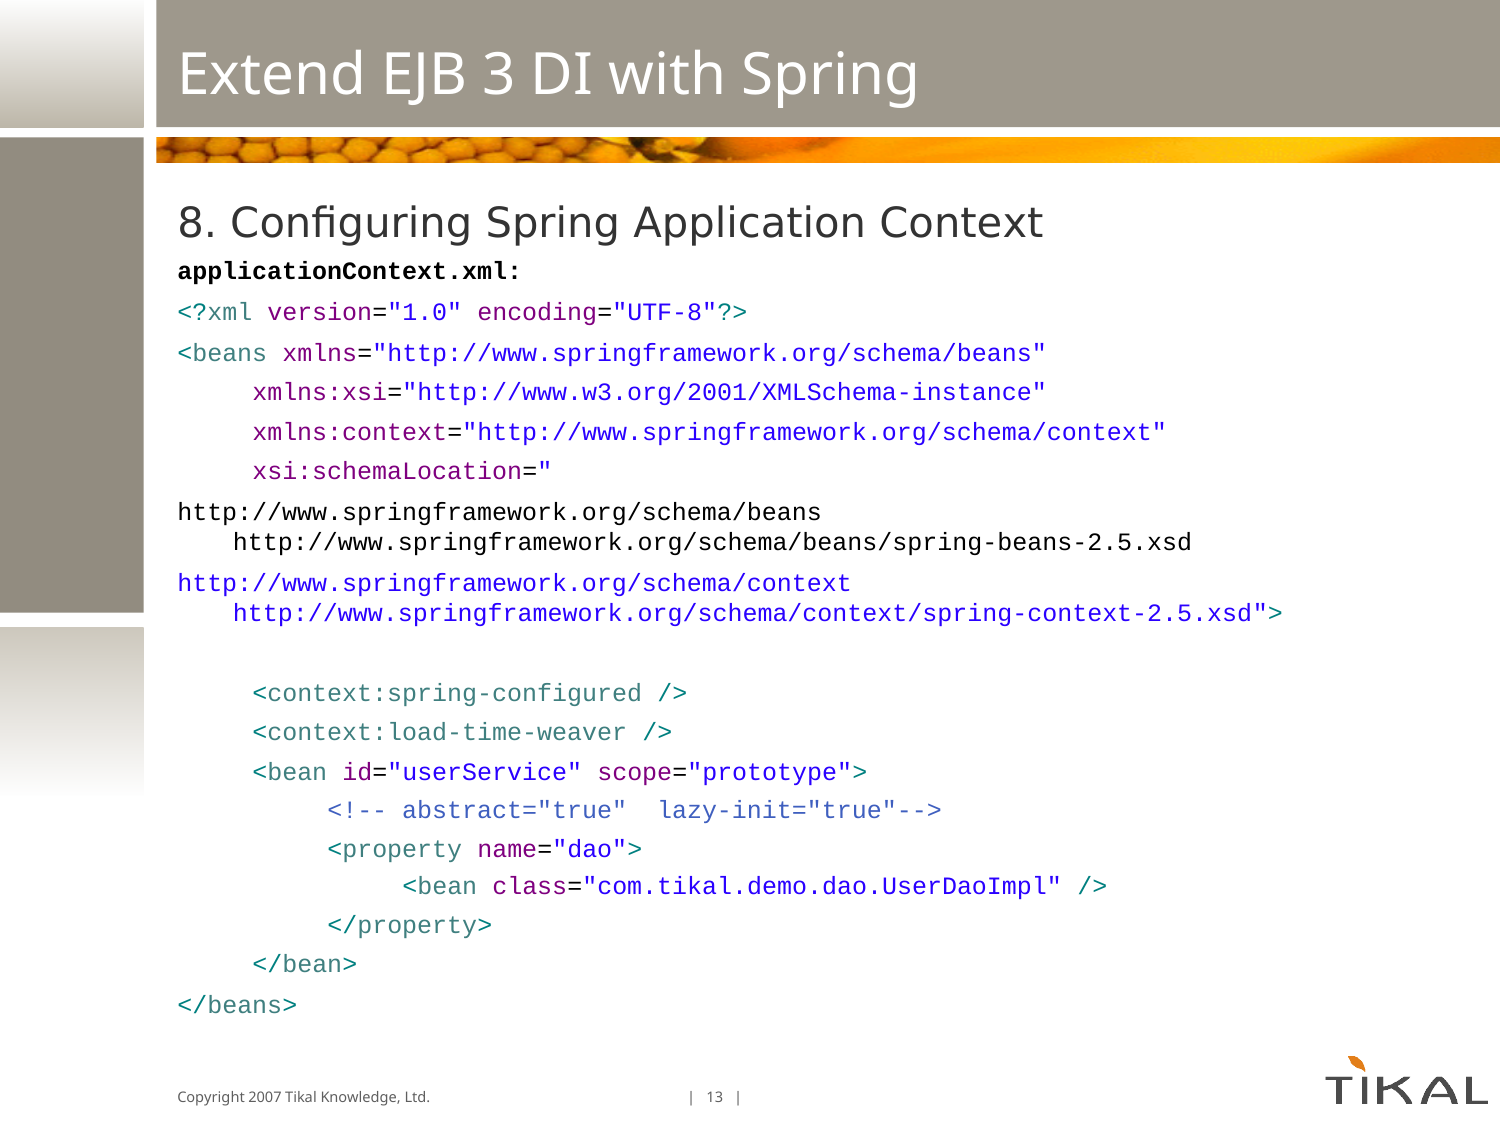

# Extend EJB 3 DI with Spring
8. Configuring Spring Application Context
applicationContext.xml:
<?xml version="1.0" encoding="UTF-8"?>
<beans xmlns="http://www.springframework.org/schema/beans"
xmlns:xsi="http://www.w3.org/2001/XMLSchema-instance"
xmlns:context="http://www.springframework.org/schema/context"
xsi:schemaLocation="
http://www.springframework.org/schema/beans http://www.springframework.org/schema/beans/spring-beans-2.5.xsd
http://www.springframework.org/schema/context http://www.springframework.org/schema/context/spring-context-2.5.xsd">
<context:spring-configured />
<context:load-time-weaver />
<bean id="userService" scope="prototype">
<!-- abstract="true" lazy-init="true"-->
<property name="dao">
<bean class="com.tikal.demo.dao.UserDaoImpl" />
</property>
</bean>
</beans>